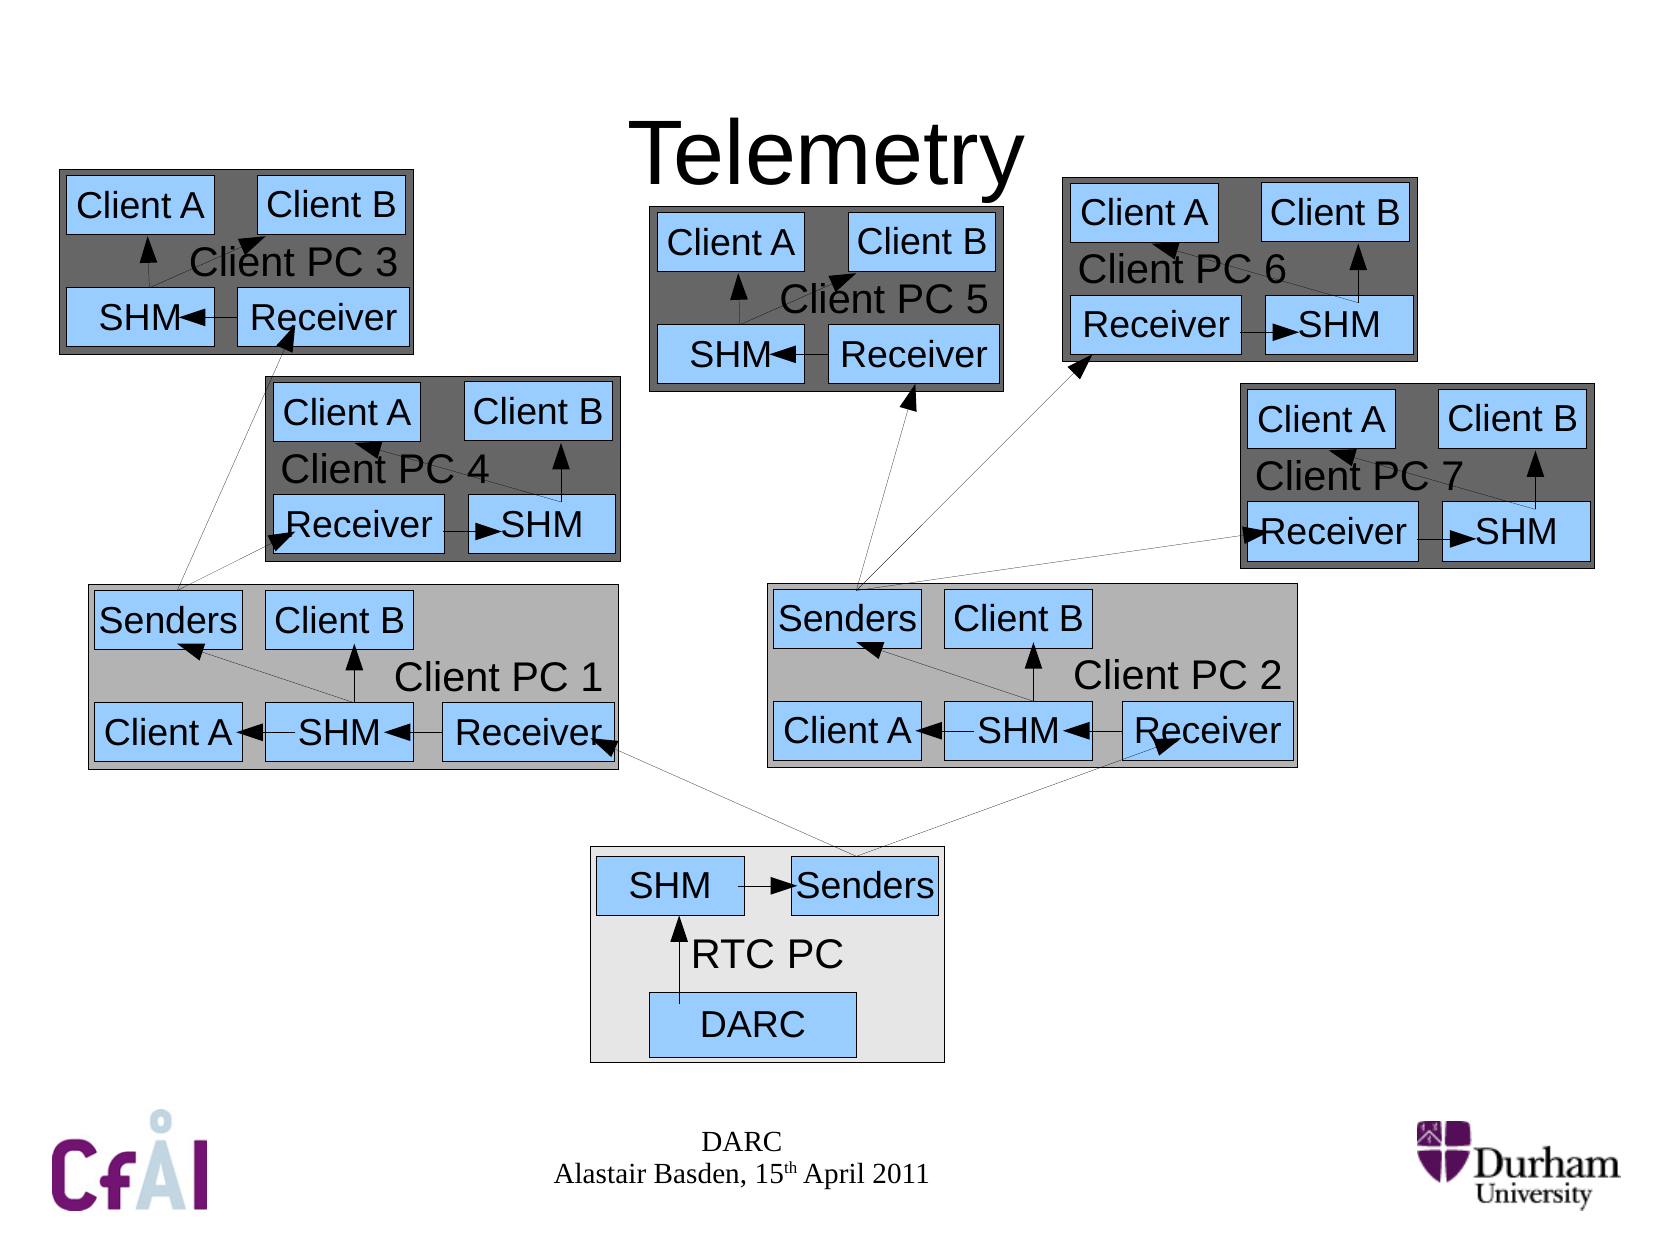

# Telemetry
Client PC 3
Client B
Client A
Client PC 6
Client B
Client A
Client PC 5
Client B
Client A
SHM
Receiver
Receiver
SHM
SHM
Receiver
Client PC 4
Client B
Client A
Client PC 7
Client B
Client A
Receiver
SHM
Receiver
SHM
Client PC 2
Client PC 1
Client PC 2
Senders
Client B
Senders
Client B
Client A
SHM
Receiver
Client A
SHM
Receiver
RTC PC
SHM
Senders
DARC
test